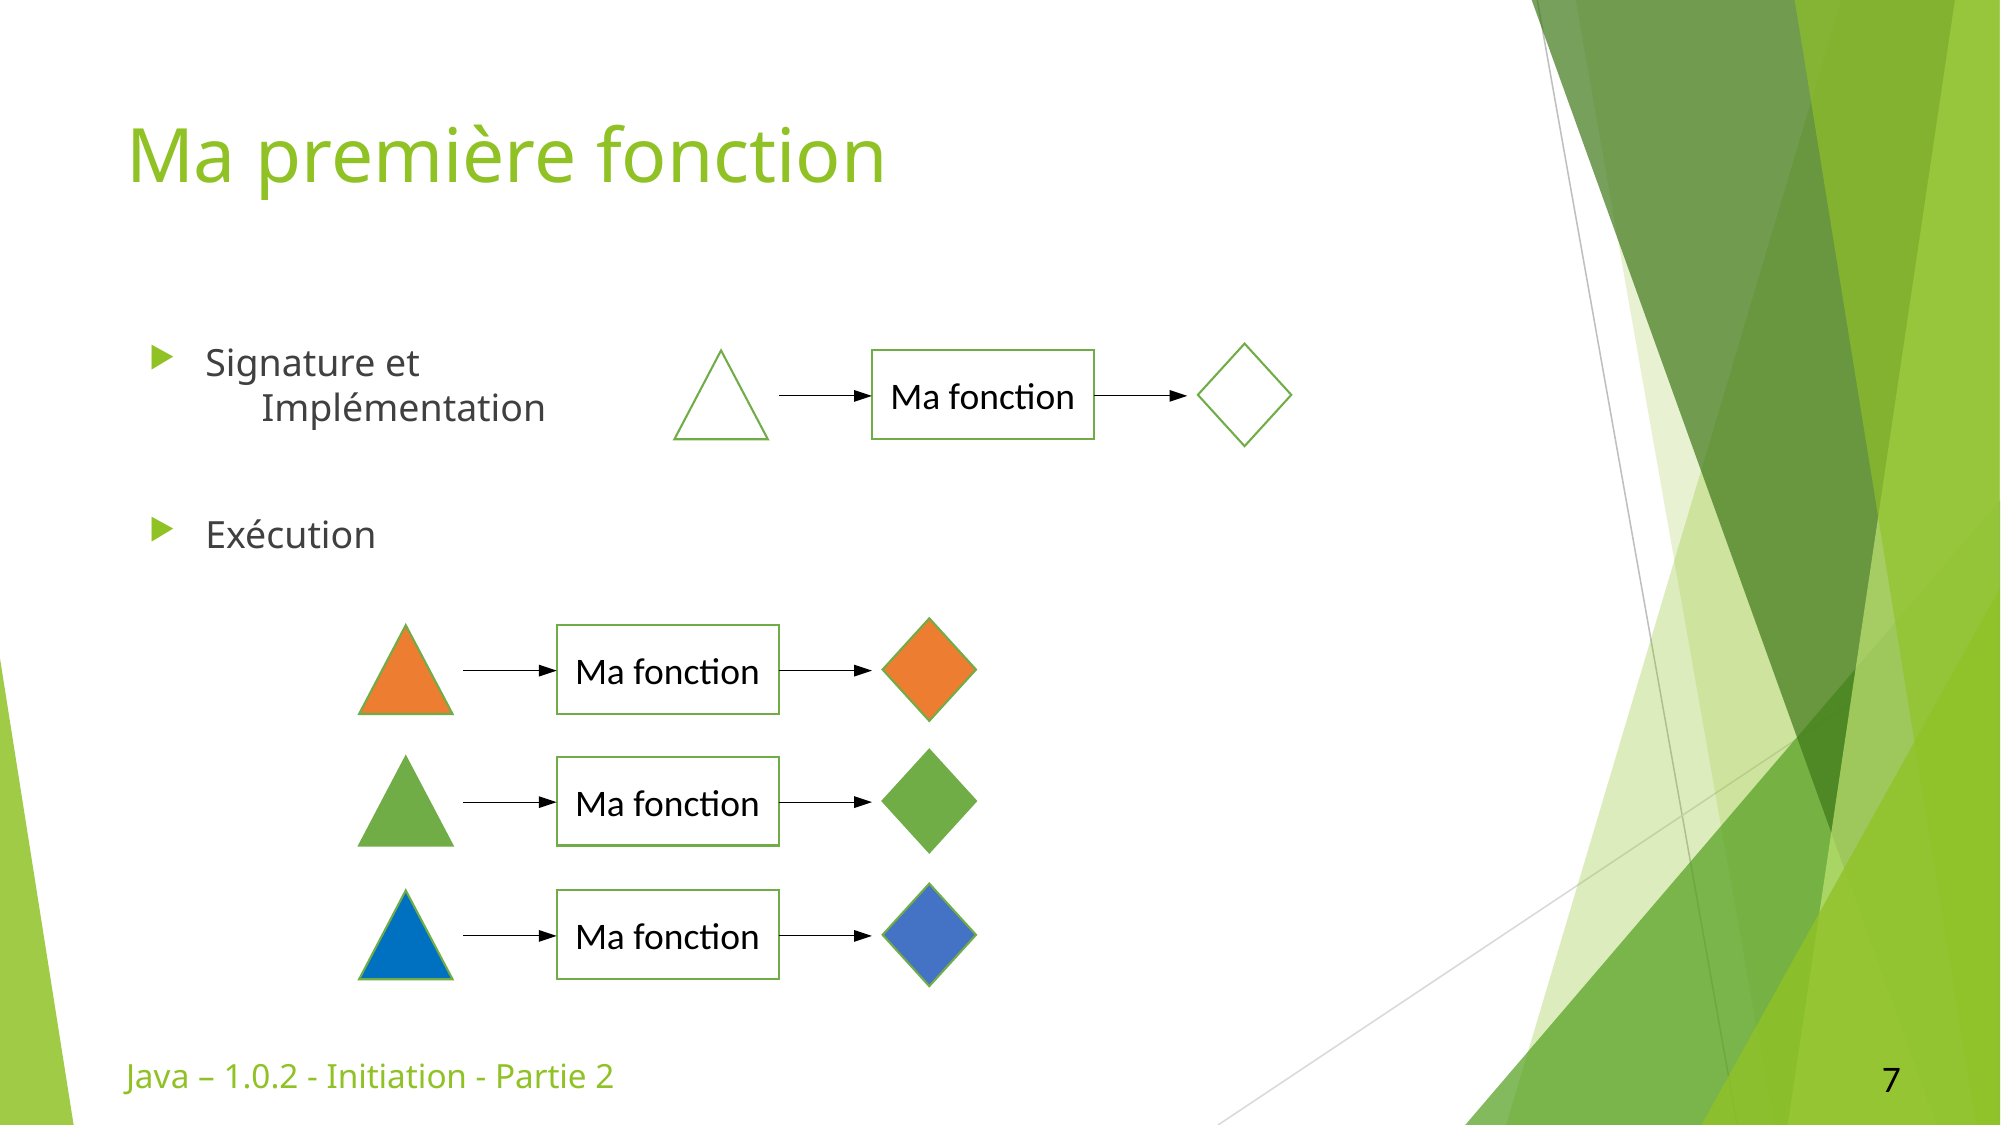

# Ma première fonction
Signature et Implémentation
Exécution
Ma fonction
Ma fonction
Ma fonction
Ma fonction
Java – 1.0.2 - Initiation - Partie 2